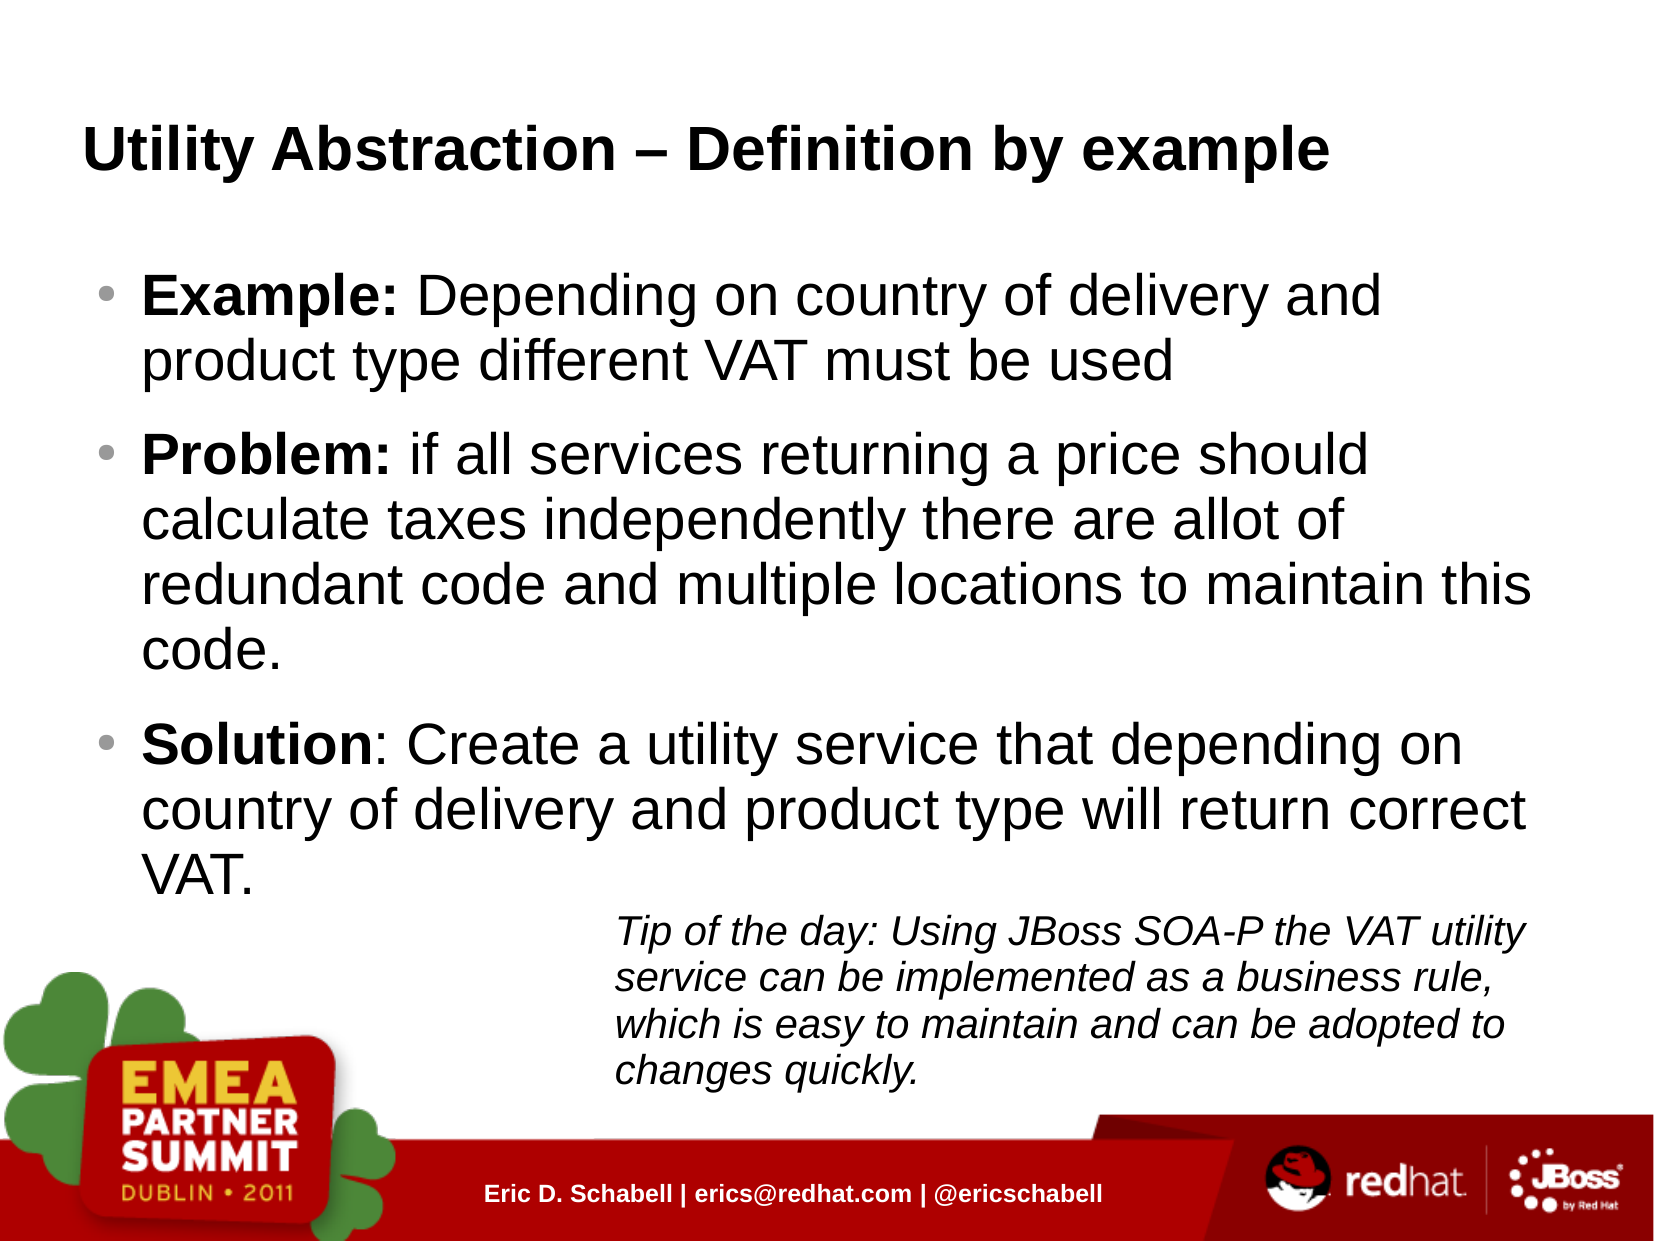

# Utility Abstraction – Definition by example
Example: Depending on country of delivery and product type different VAT must be used
Problem: if all services returning a price should calculate taxes independently there are allot of redundant code and multiple locations to maintain this code.
Solution: Create a utility service that depending on country of delivery and product type will return correct VAT.
Tip of the day: Using JBoss SOA-P the VAT utility service can be implemented as a business rule, which is easy to maintain and can be adopted to changes quickly.